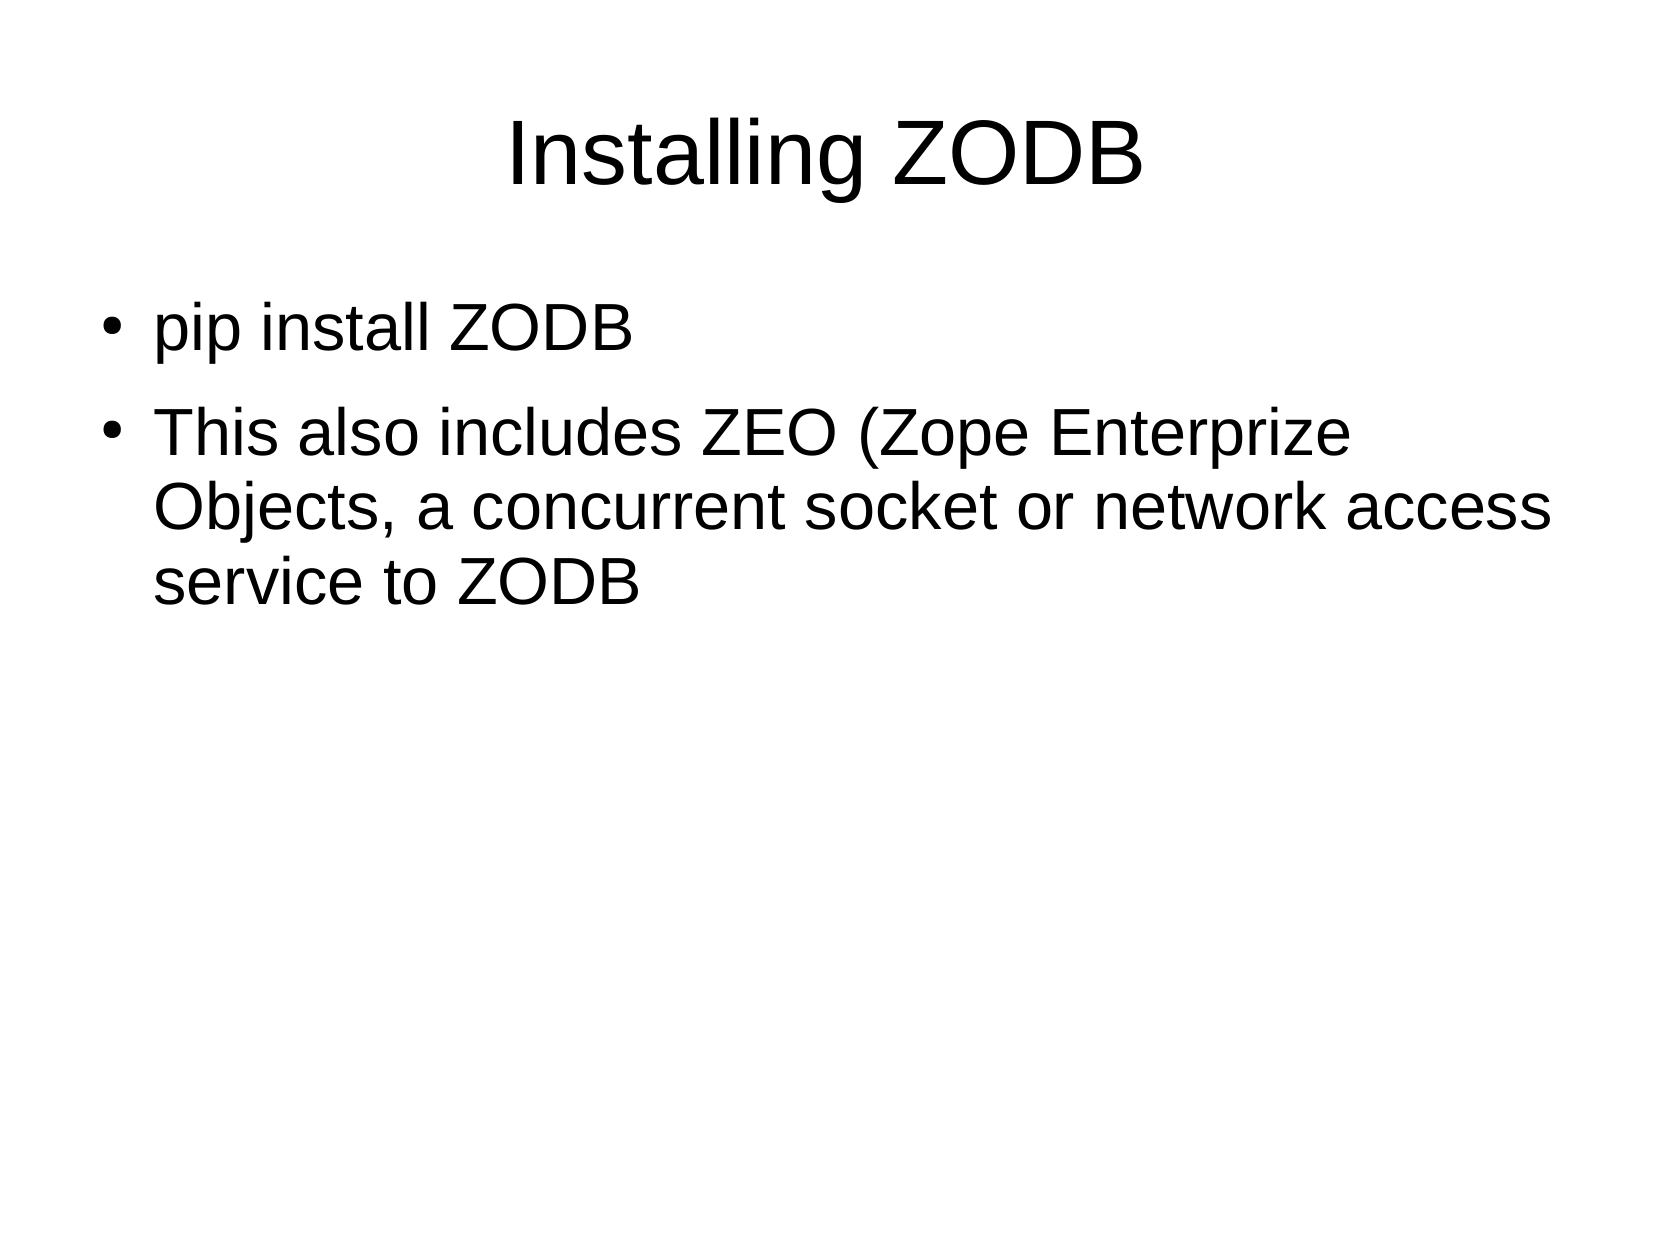

# Installing ZODB
pip install ZODB
This also includes ZEO (Zope Enterprize Objects, a concurrent socket or network access service to ZODB